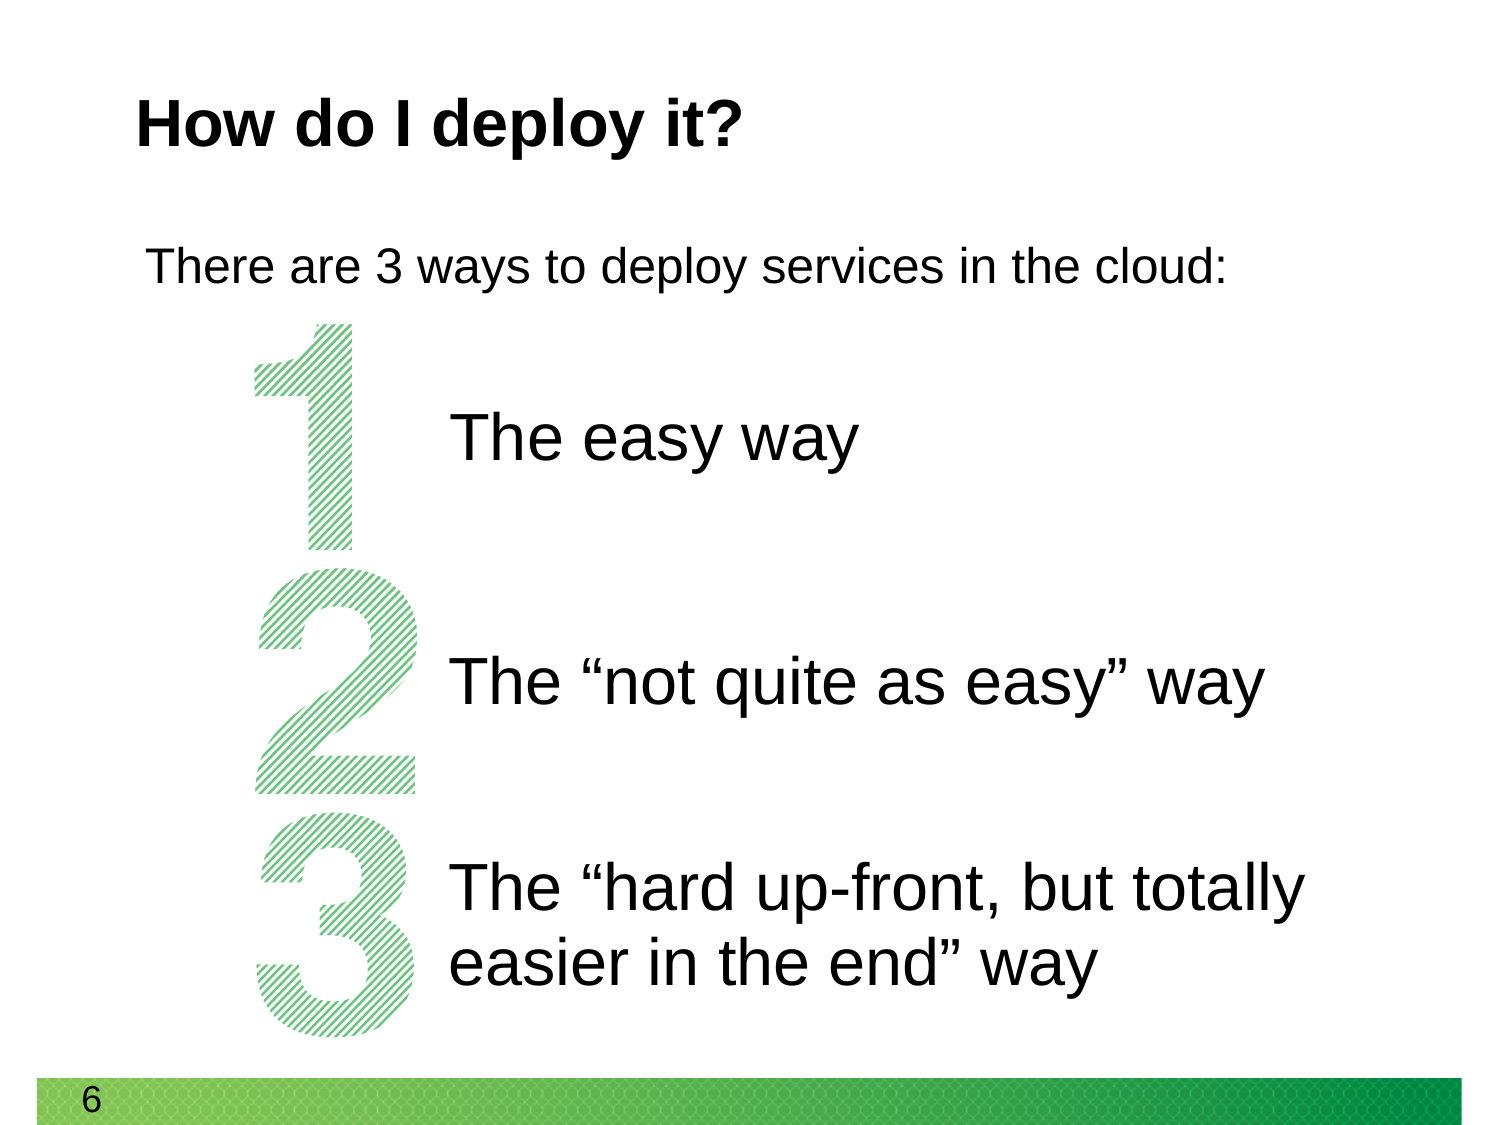

# How do I deploy it?
There are 3 ways to deploy services in the cloud:
The easy way
The “not quite as easy” way
The “hard up-front, but totally
easier in the end” way